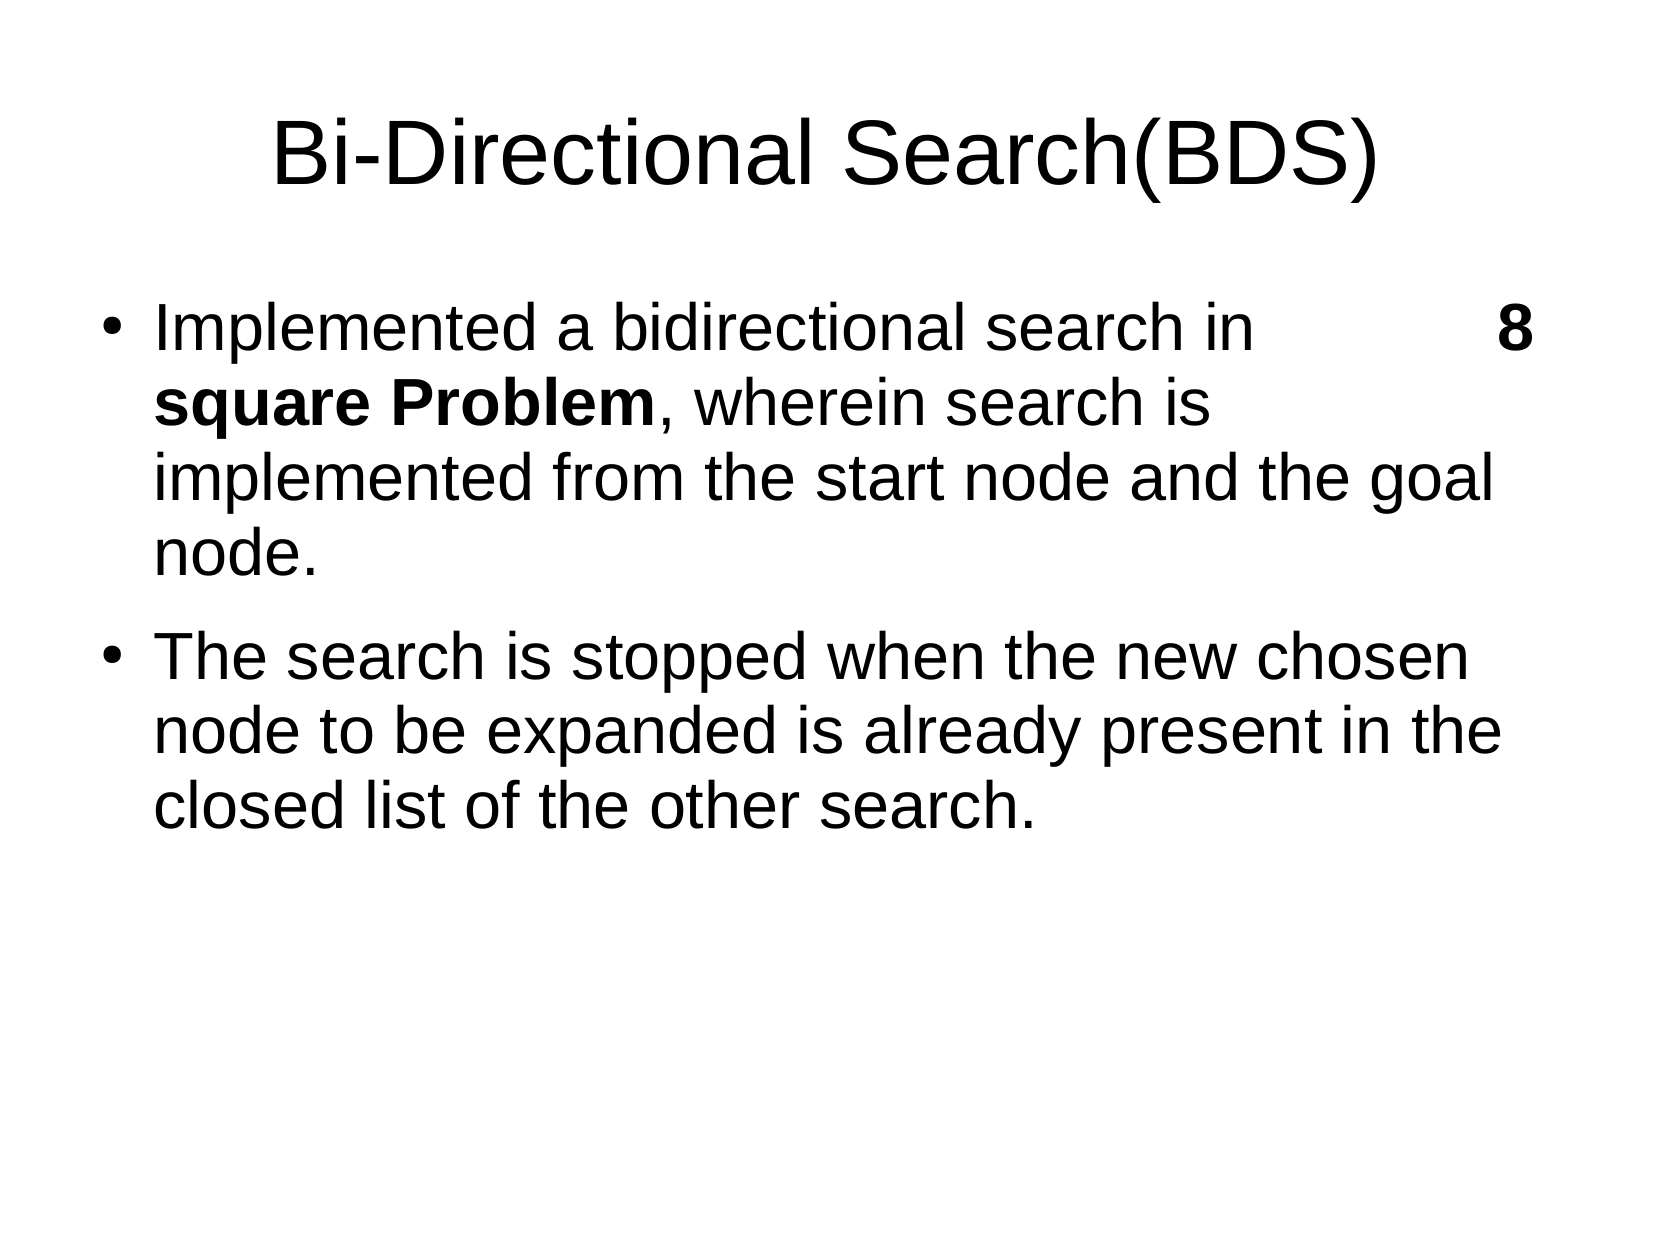

# Bi-Directional Search(BDS)
Implemented a bidirectional search in 8 square Problem, wherein search is implemented from the start node and the goal node.
The search is stopped when the new chosen node to be expanded is already present in the closed list of the other search.